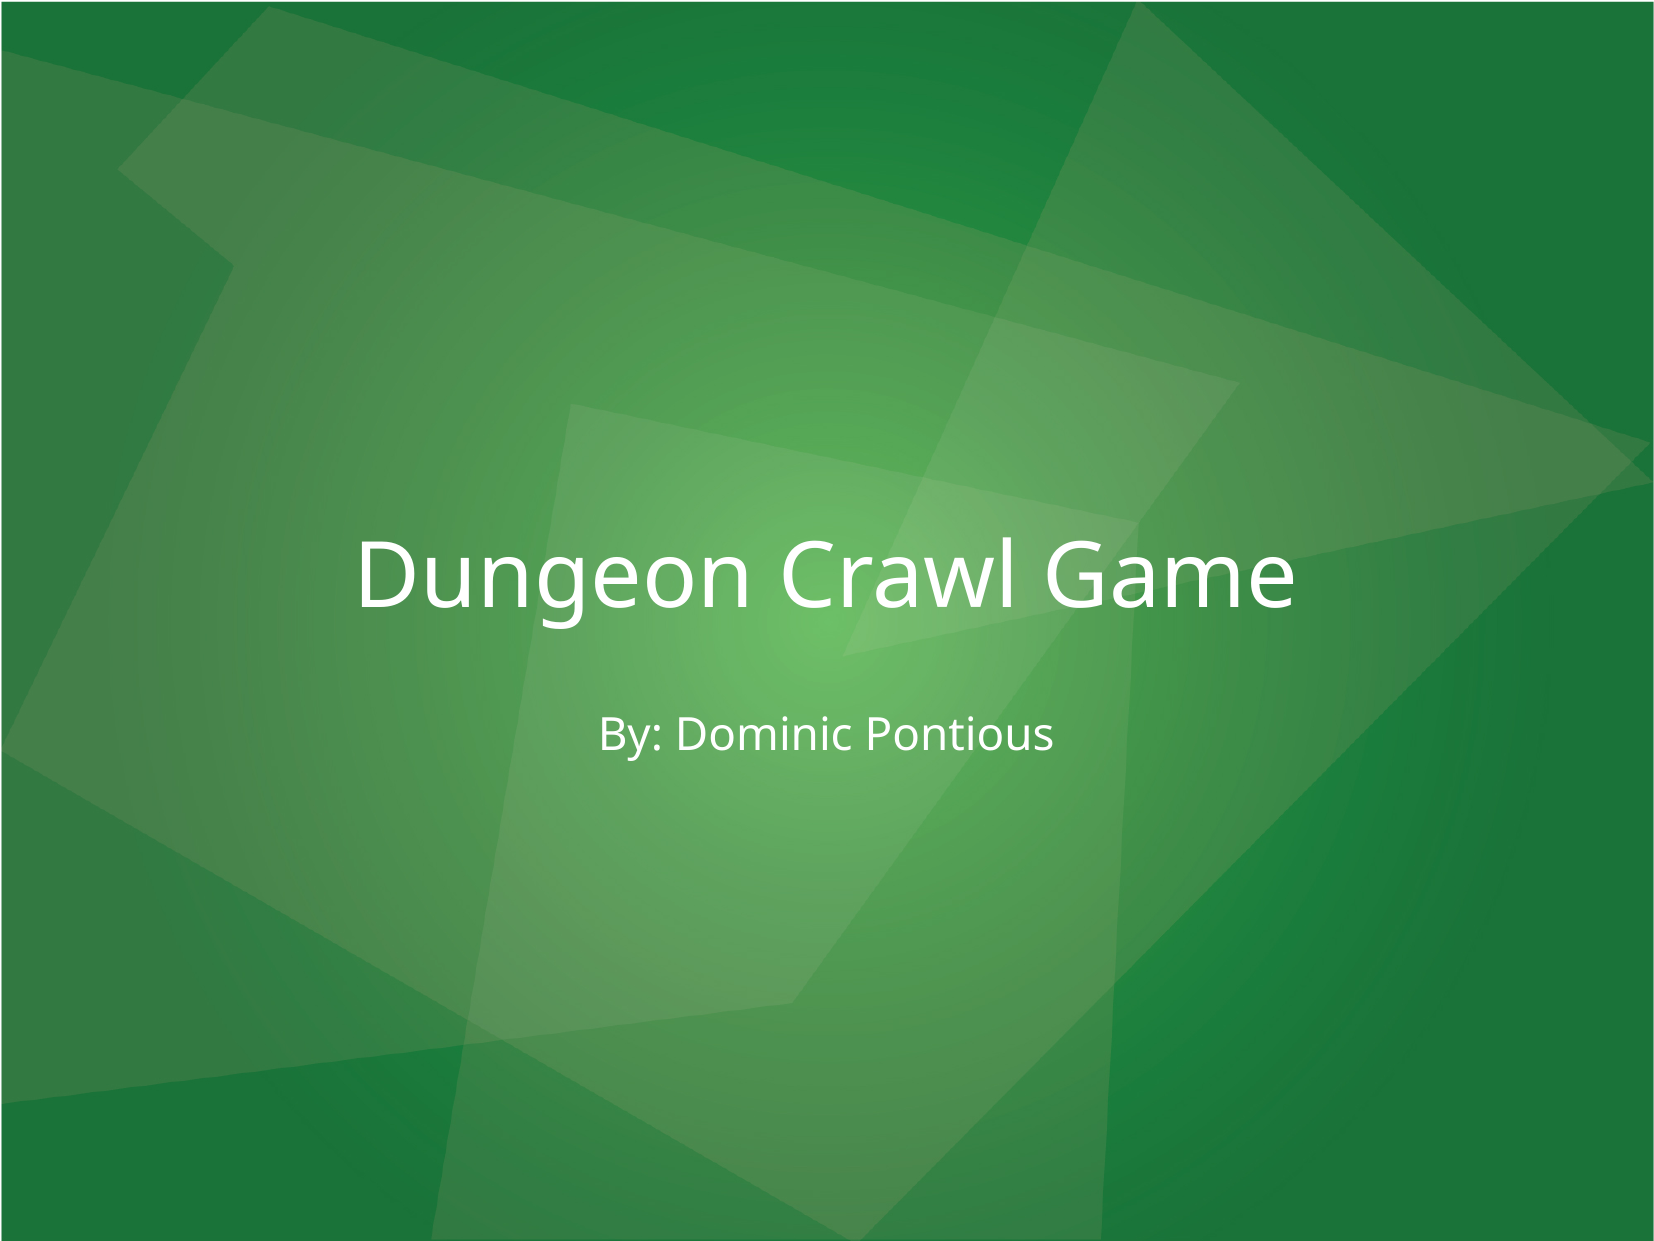

# Dungeon Crawl Game
By: Dominic Pontious